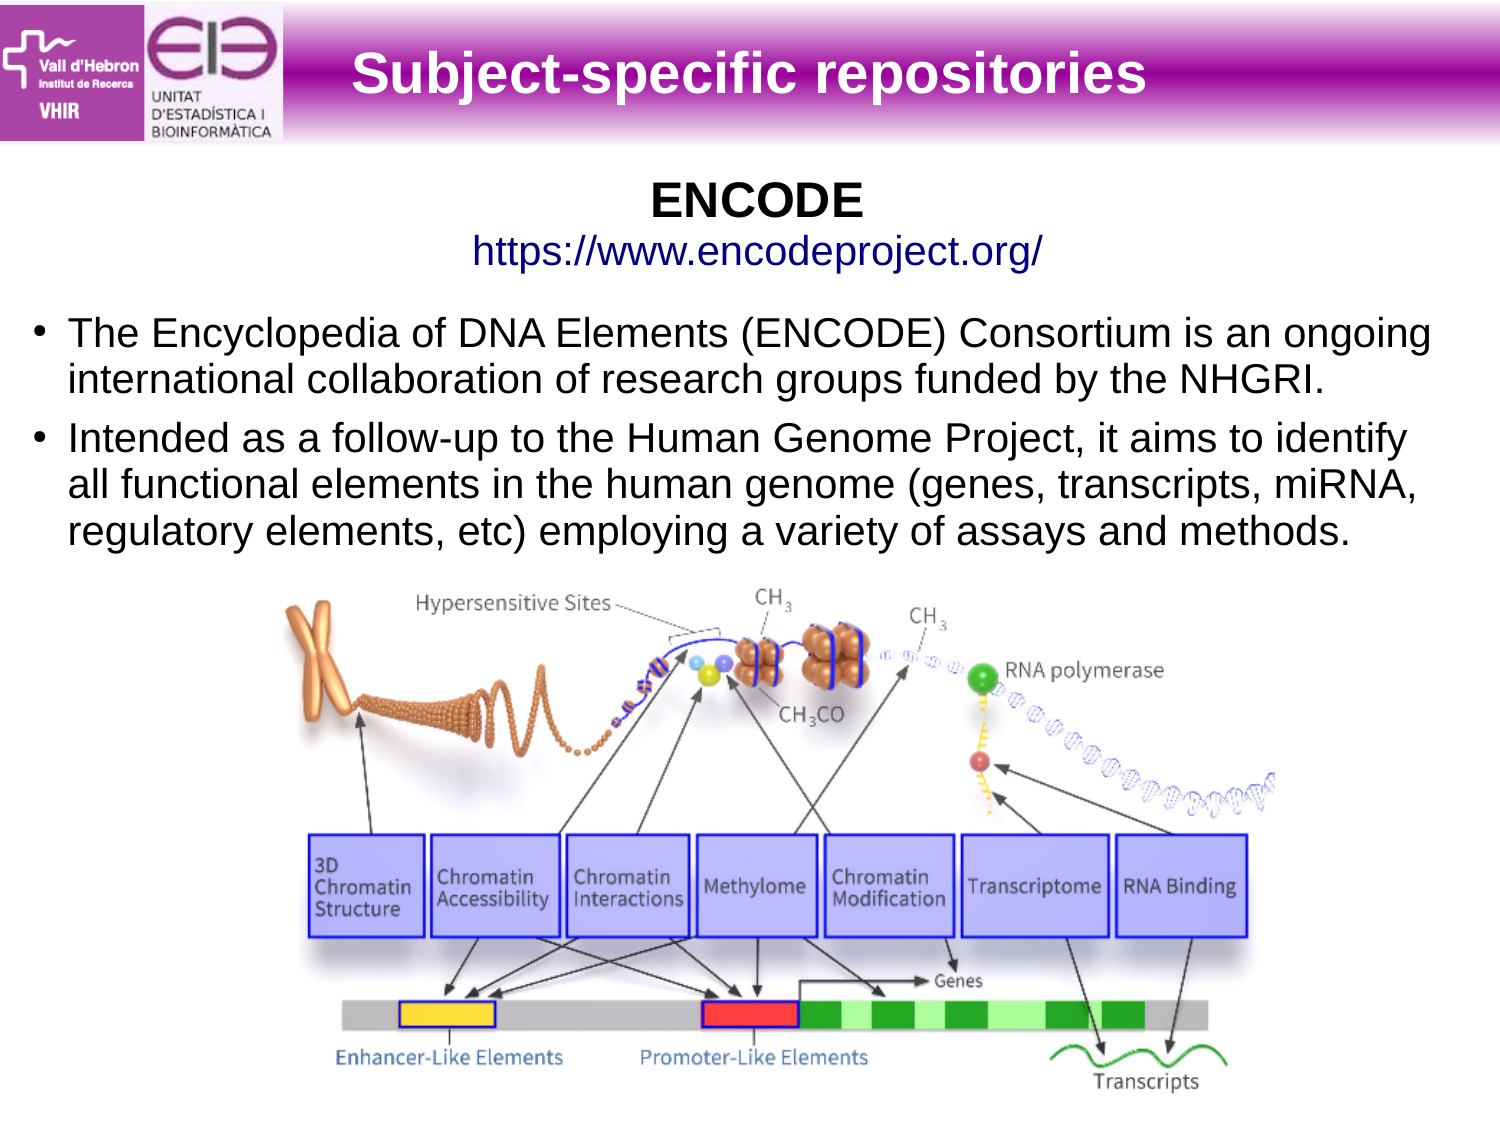

Subject-specific repositories
ENCODE
https://www.encodeproject.org/
The Encyclopedia of DNA Elements (ENCODE) Consortium is an ongoing international collaboration of research groups funded by the NHGRI.
Intended as a follow-up to the Human Genome Project, it aims to identify all functional elements in the human genome (genes, transcripts, miRNA, regulatory elements, etc) employing a variety of assays and methods.